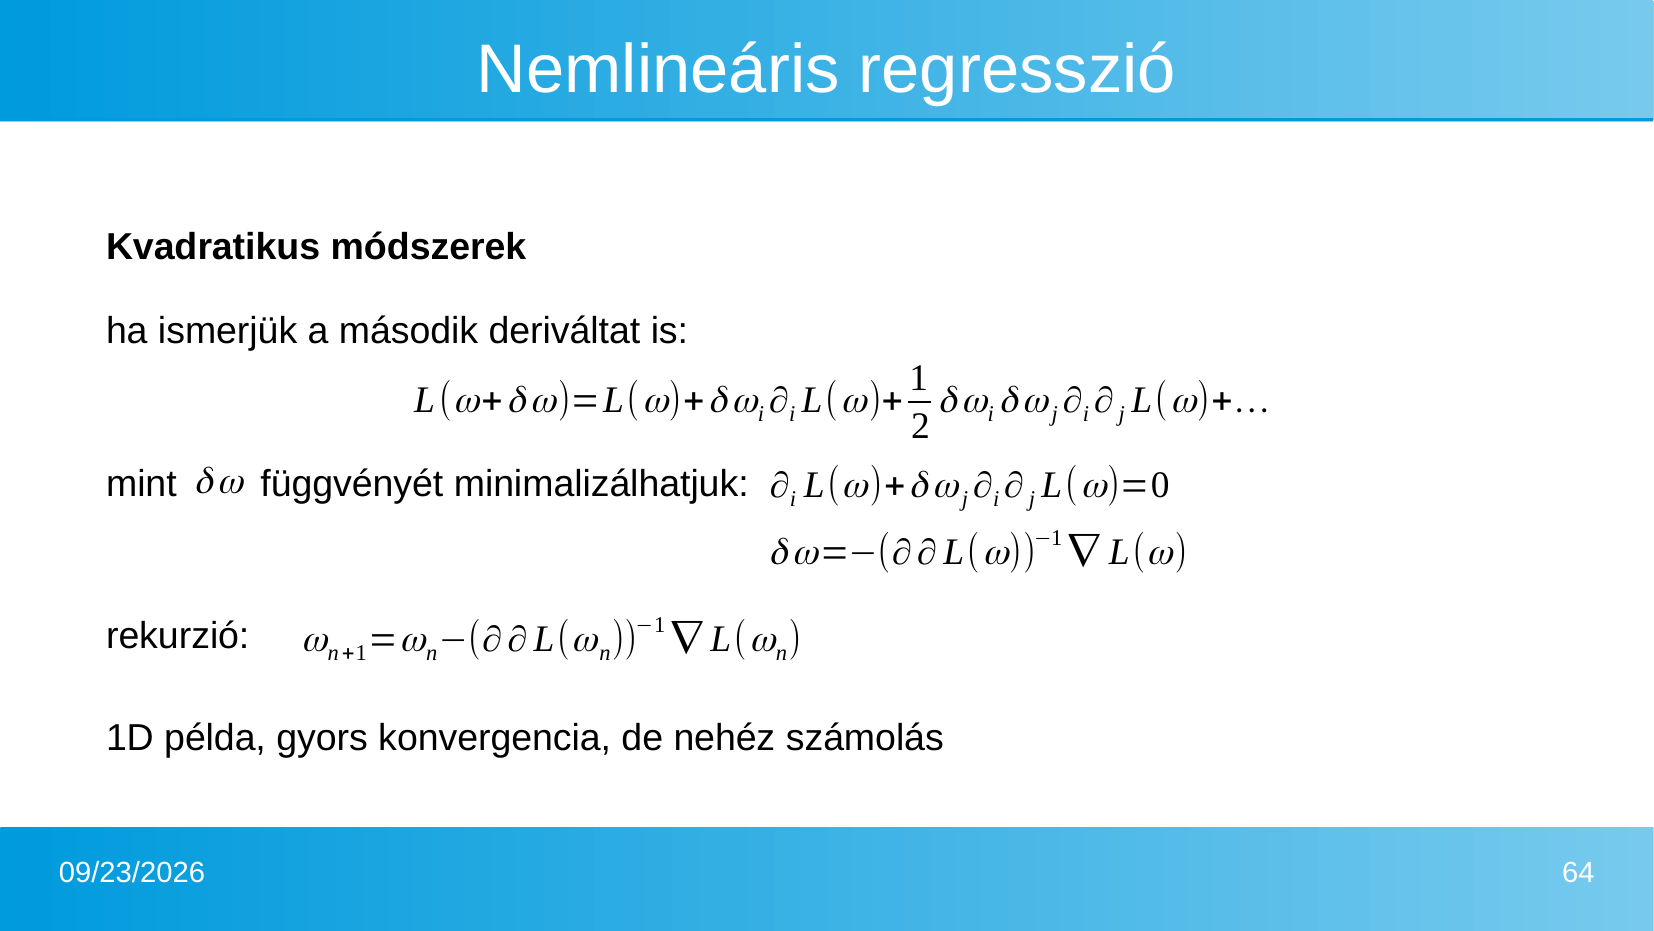

# Nemlineáris regresszió
Kvadratikus módszerek
ha ismerjük a második deriváltat is:
mint függvényét minimalizálhatjuk:
rekurzió:
1D példa, gyors konvergencia, de nehéz számolás
64